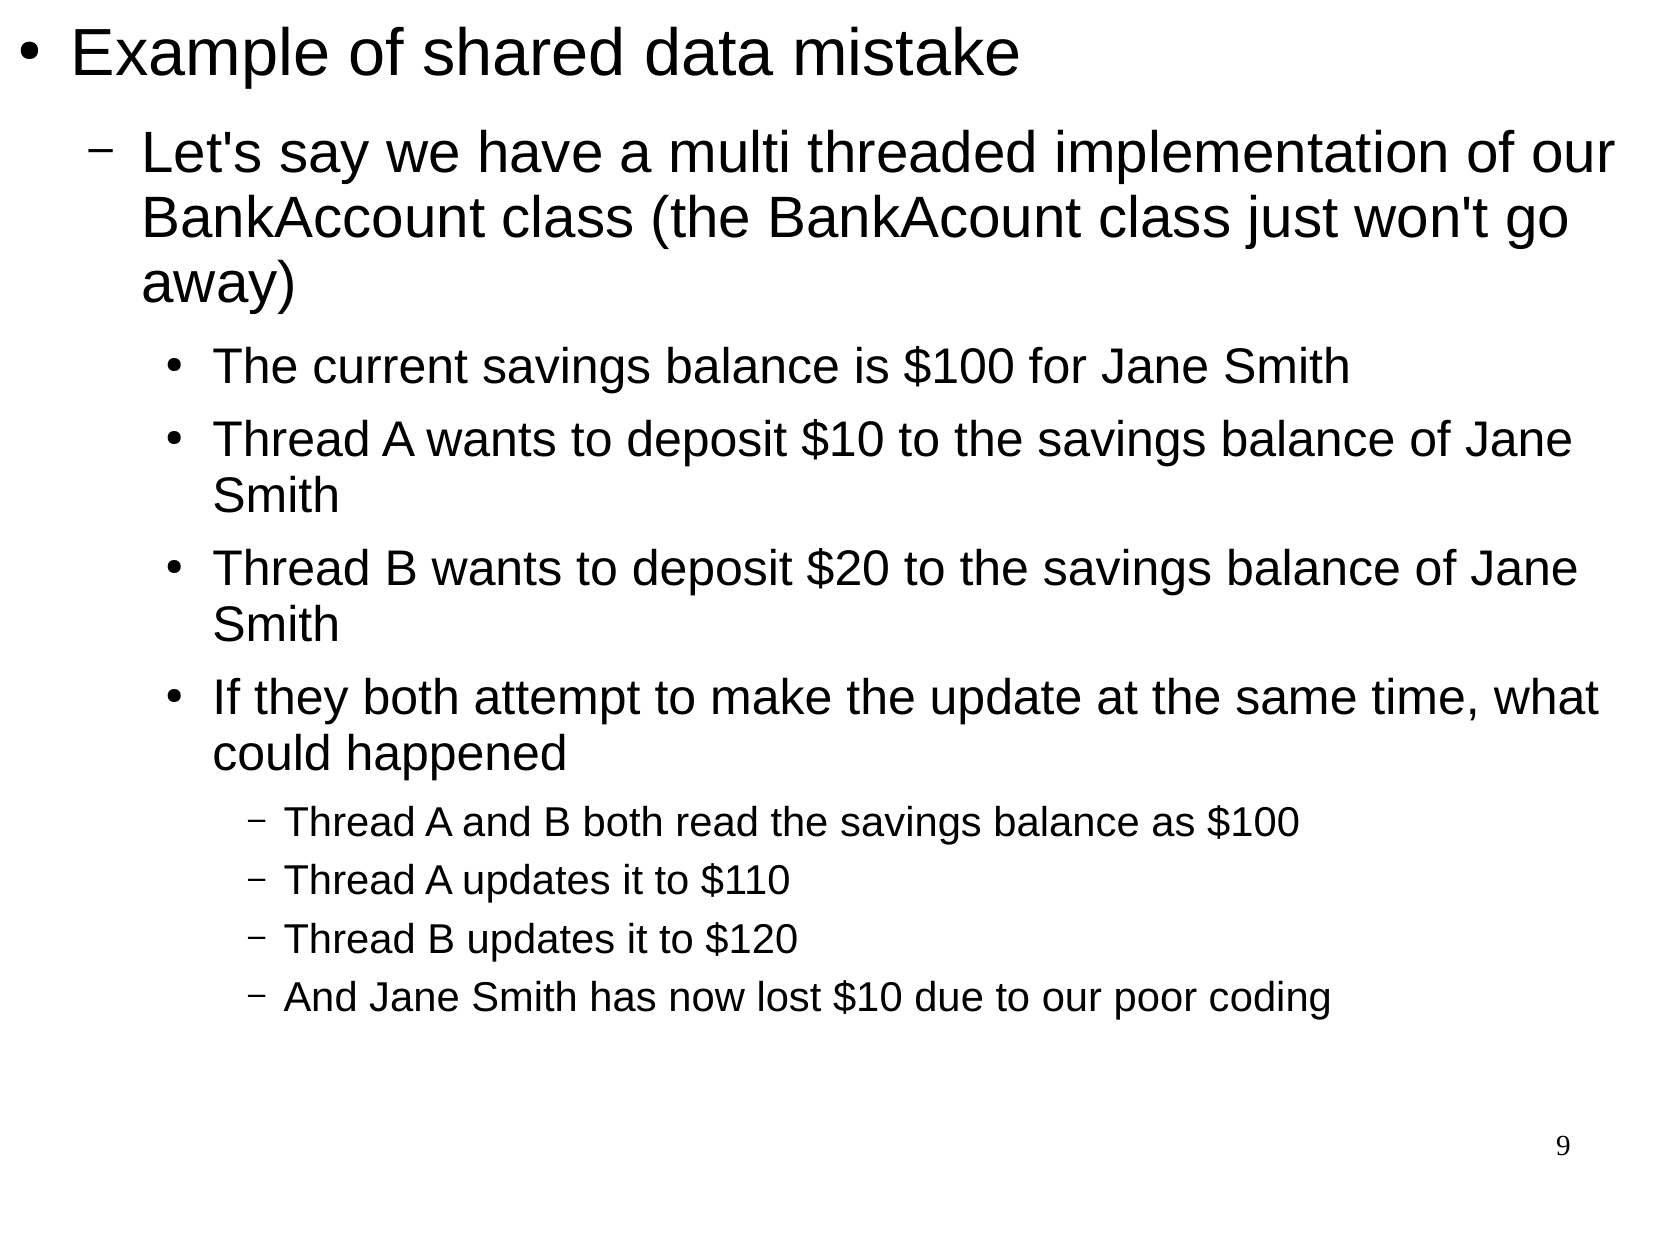

# Example of shared data mistake
Let's say we have a multi threaded implementation of our BankAccount class (the BankAcount class just won't go away)
The current savings balance is $100 for Jane Smith
Thread A wants to deposit $10 to the savings balance of Jane Smith
Thread B wants to deposit $20 to the savings balance of Jane Smith
If they both attempt to make the update at the same time, what could happened
Thread A and B both read the savings balance as $100
Thread A updates it to $110
Thread B updates it to $120
And Jane Smith has now lost $10 due to our poor coding
9